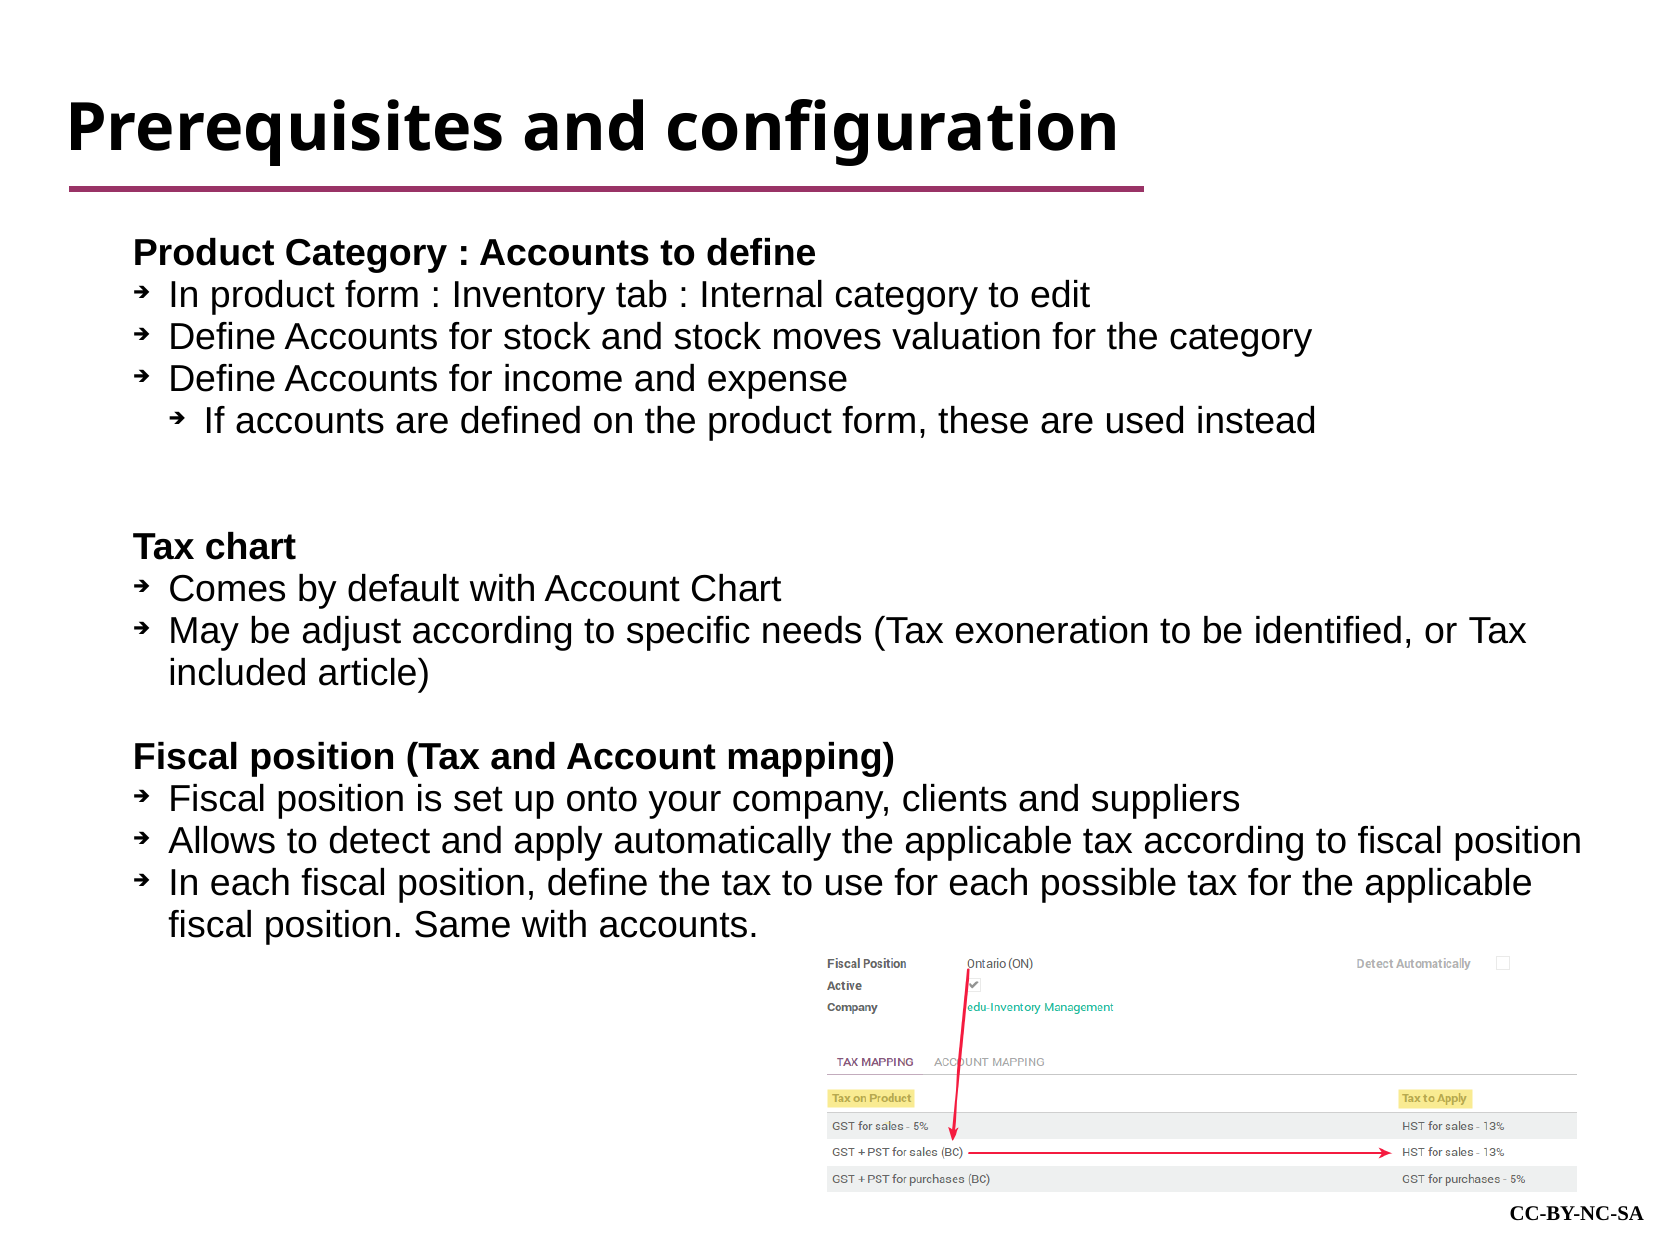

# Prerequisites and configuration
Product Category : Accounts to define
In product form : Inventory tab : Internal category to edit
Define Accounts for stock and stock moves valuation for the category
Define Accounts for income and expense
If accounts are defined on the product form, these are used instead
Tax chart
Comes by default with Account Chart
May be adjust according to specific needs (Tax exoneration to be identified, or Tax included article)
Fiscal position (Tax and Account mapping)
Fiscal position is set up onto your company, clients and suppliers
Allows to detect and apply automatically the applicable tax according to fiscal position
In each fiscal position, define the tax to use for each possible tax for the applicable fiscal position. Same with accounts.